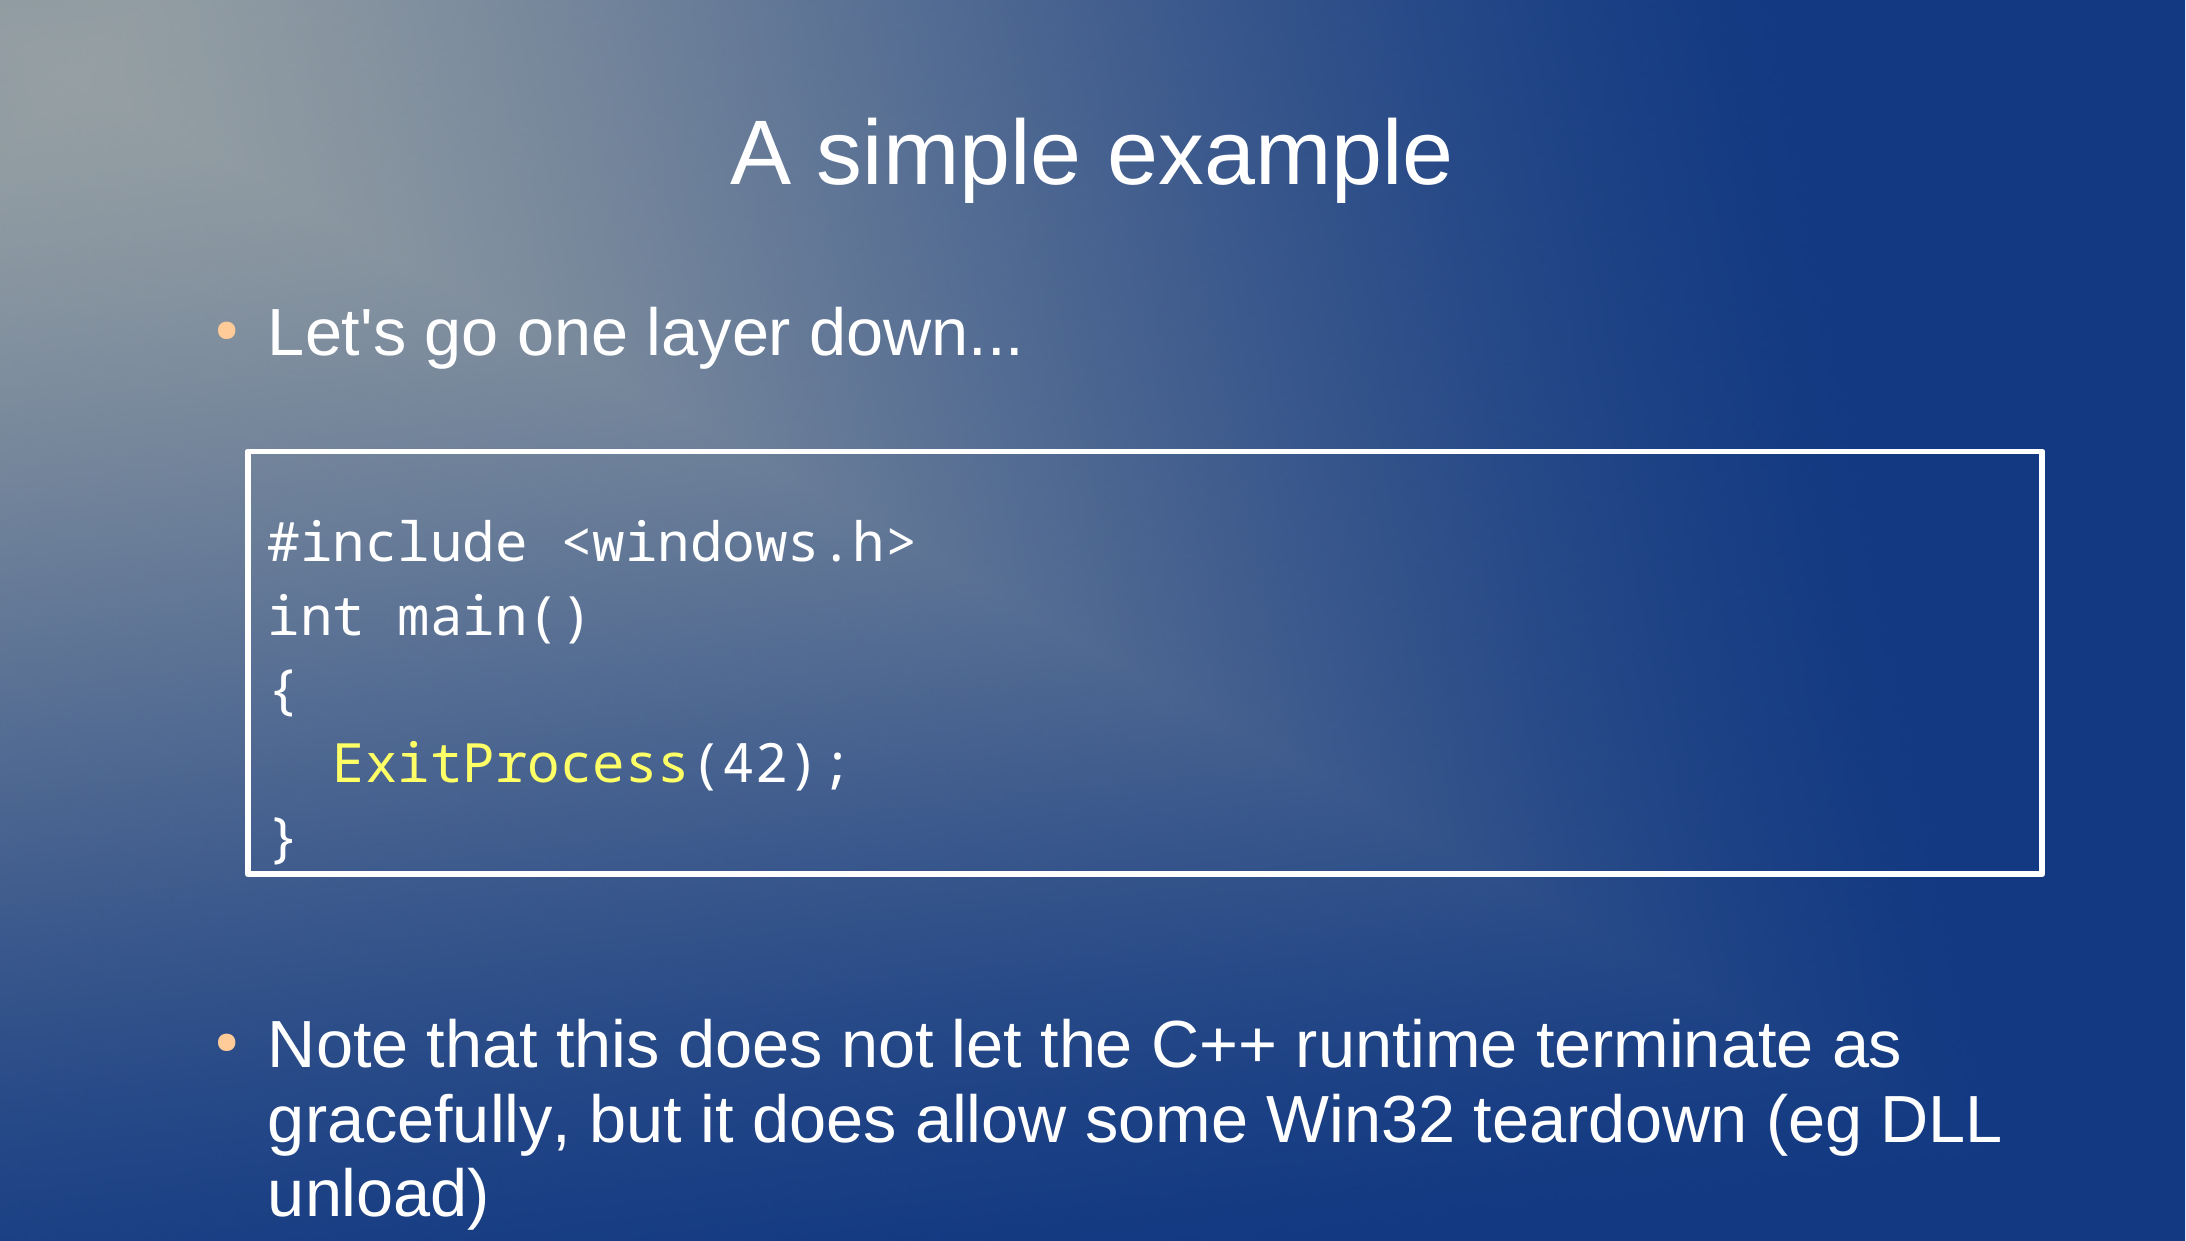

# A simple example
Let's go one layer down...
#include <windows.h>
int main()
{
 ExitProcess(42);
}
Note that this does not let the C++ runtime terminate as gracefully, but it does allow some Win32 teardown (eg DLL unload)